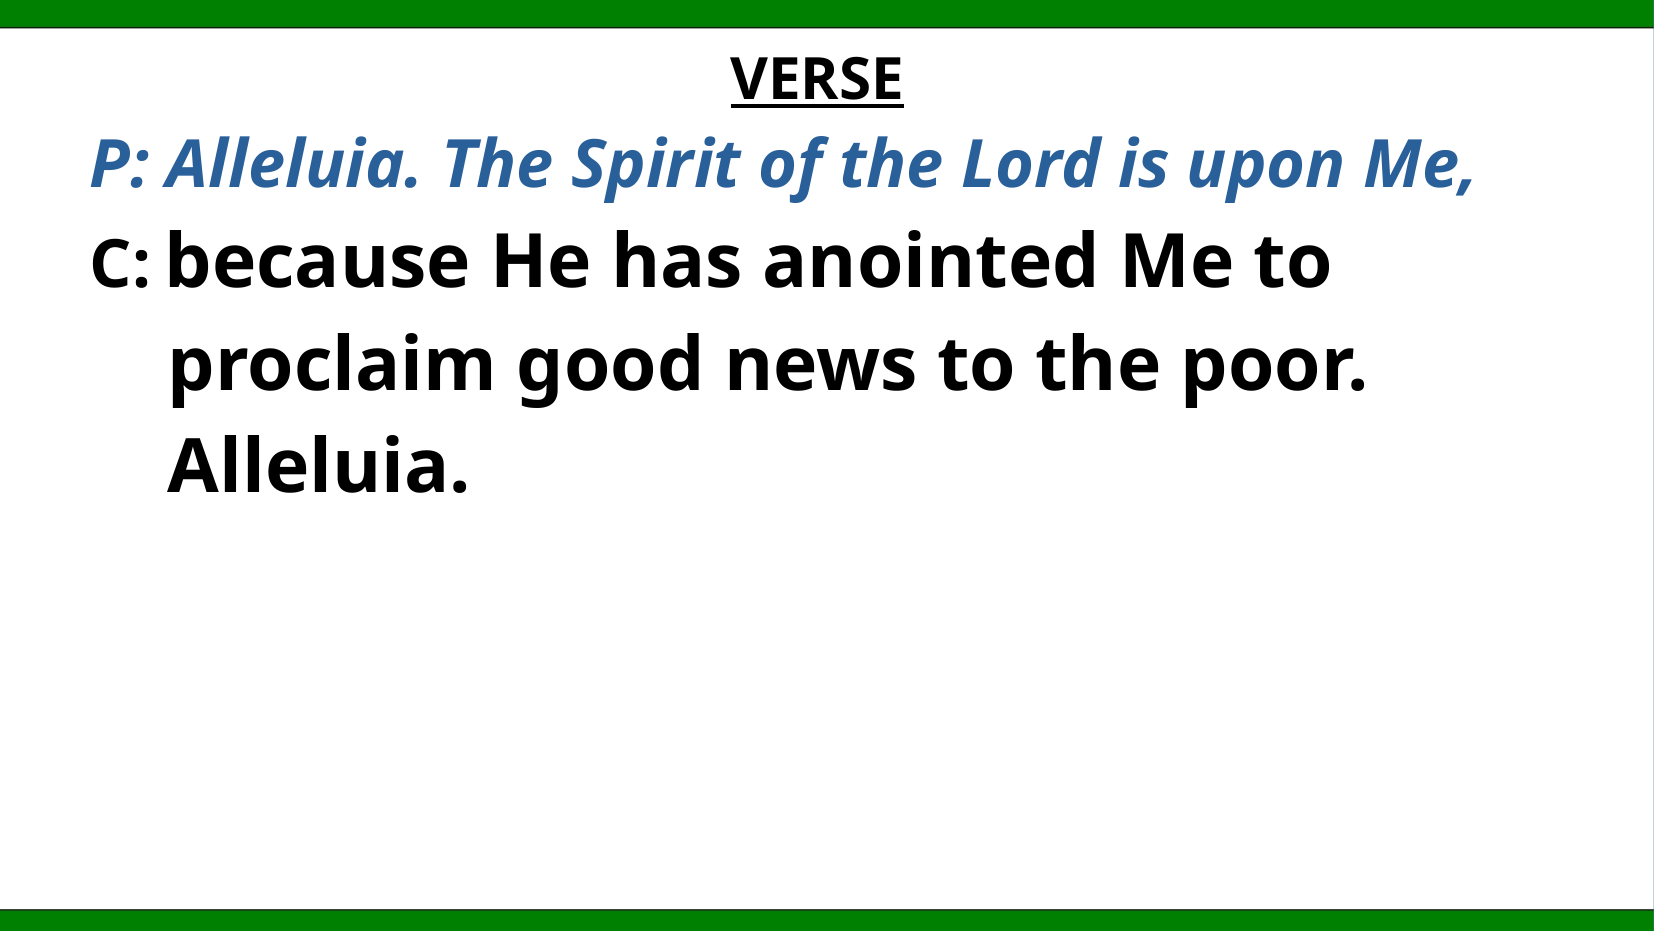

VERSE
P: Alleluia. The Spirit of the Lord is upon Me,
C:	because He has anointed Me to
 proclaim good news to the poor.
 Alleluia.